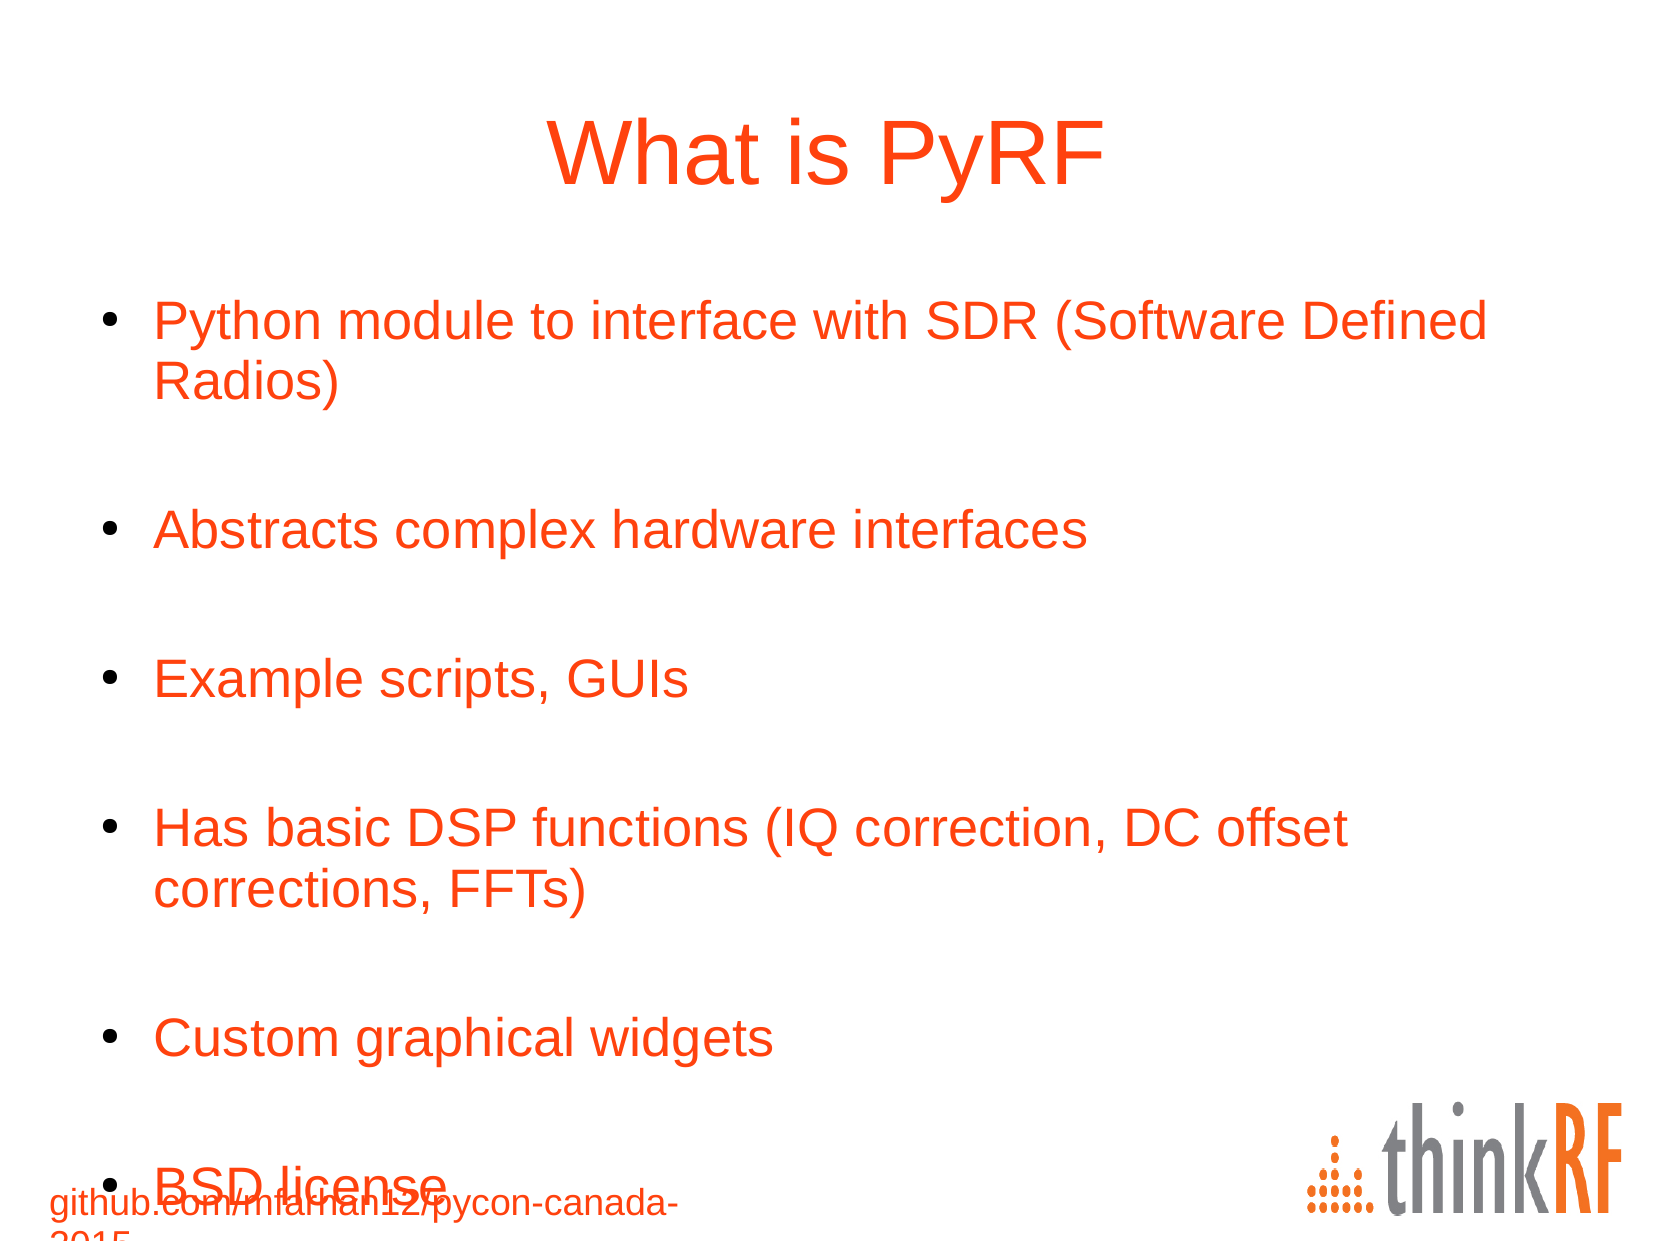

# What is PyRF
Python module to interface with SDR (Software Defined Radios)
Abstracts complex hardware interfaces
Example scripts, GUIs
Has basic DSP functions (IQ correction, DC offset corrections, FFTs)
Custom graphical widgets
BSD license